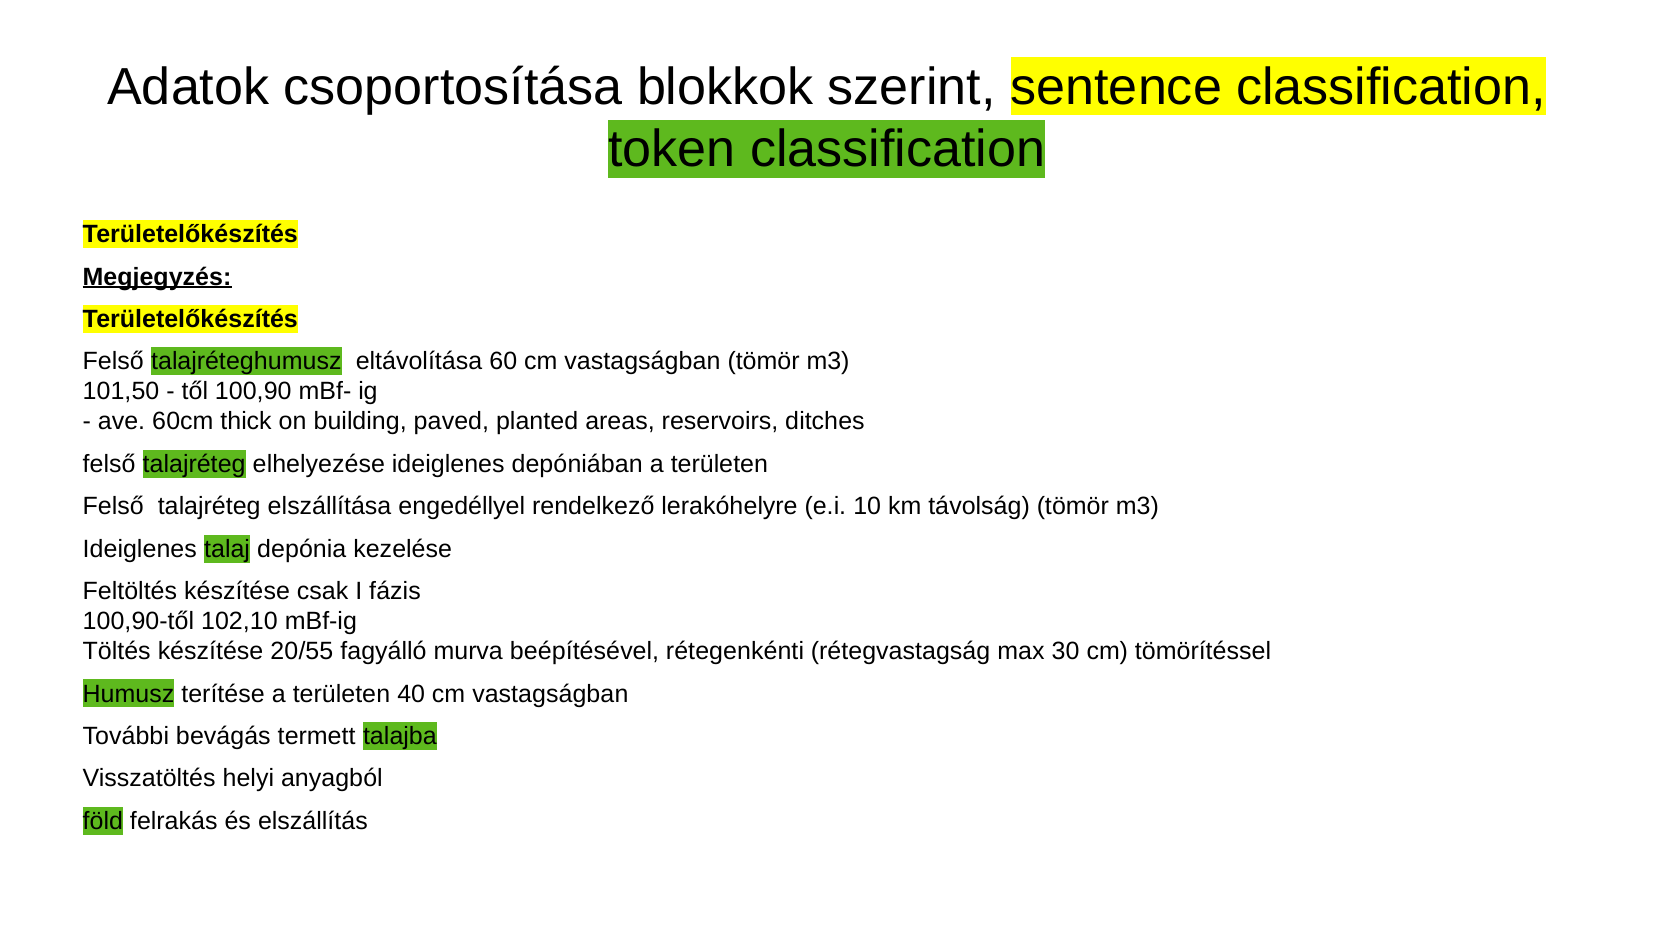

# Adatok csoportosítása blokkok szerint, sentence classification, token classification
Területelőkészítés
Megjegyzés:
Területelőkészítés
Felső talajréteghumusz eltávolítása 60 cm vastagságban (tömör m3)
101,50 - től 100,90 mBf- ig
- ave. 60cm thick on building, paved, planted areas, reservoirs, ditches
felső talajréteg elhelyezése ideiglenes depóniában a területen
Felső talajréteg elszállítása engedéllyel rendelkező lerakóhelyre (e.i. 10 km távolság) (tömör m3)
Ideiglenes talaj depónia kezelése
Feltöltés készítése csak I fázis
100,90-től 102,10 mBf-ig
Töltés készítése 20/55 fagyálló murva beépítésével, rétegenkénti (rétegvastagság max 30 cm) tömörítéssel
Humusz terítése a területen 40 cm vastagságban
További bevágás termett talajba
Visszatöltés helyi anyagból
föld felrakás és elszállítás